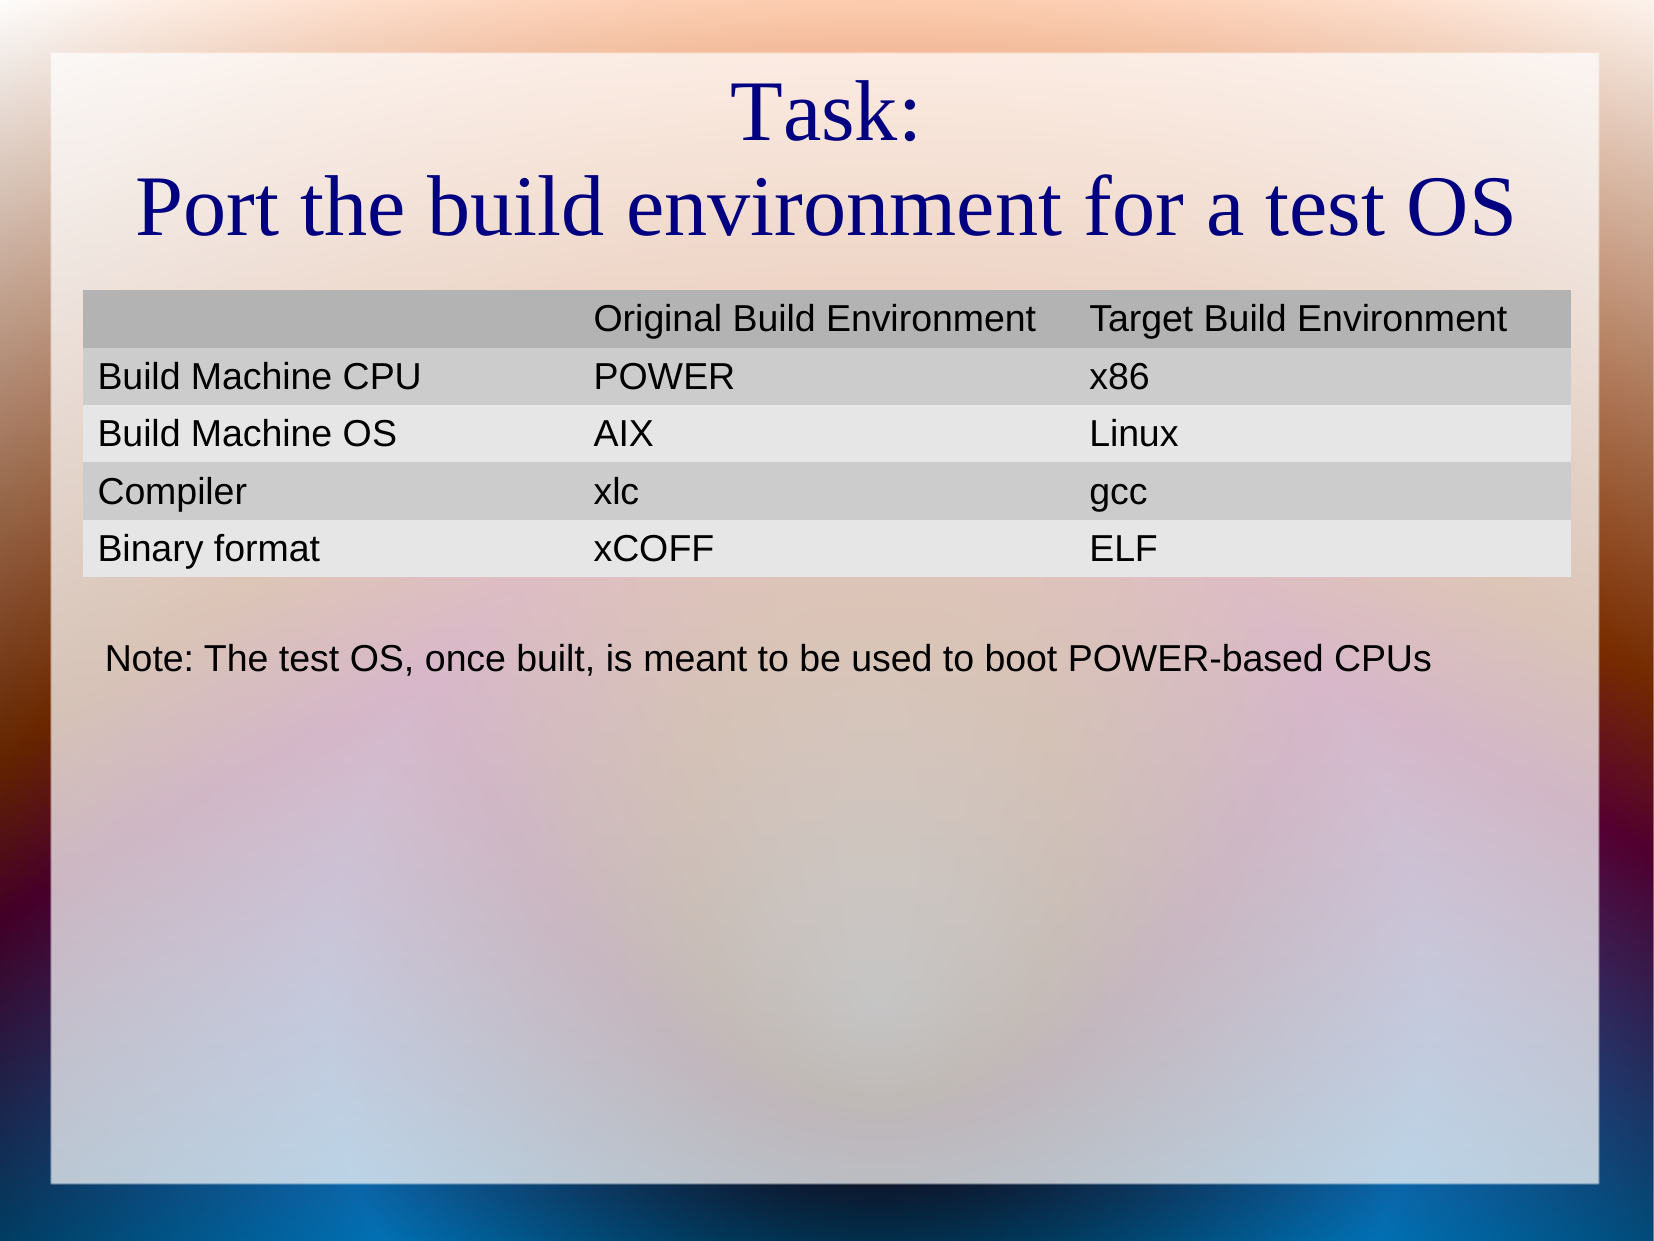

# Task: Port the build environment for a test OS
| | Original Build Environment | Target Build Environment |
| --- | --- | --- |
| Build Machine CPU | POWER | x86 |
| Build Machine OS | AIX | Linux |
| Compiler | xlc | gcc |
| Binary format | xCOFF | ELF |
Note: The test OS, once built, is meant to be used to boot POWER-based CPUs